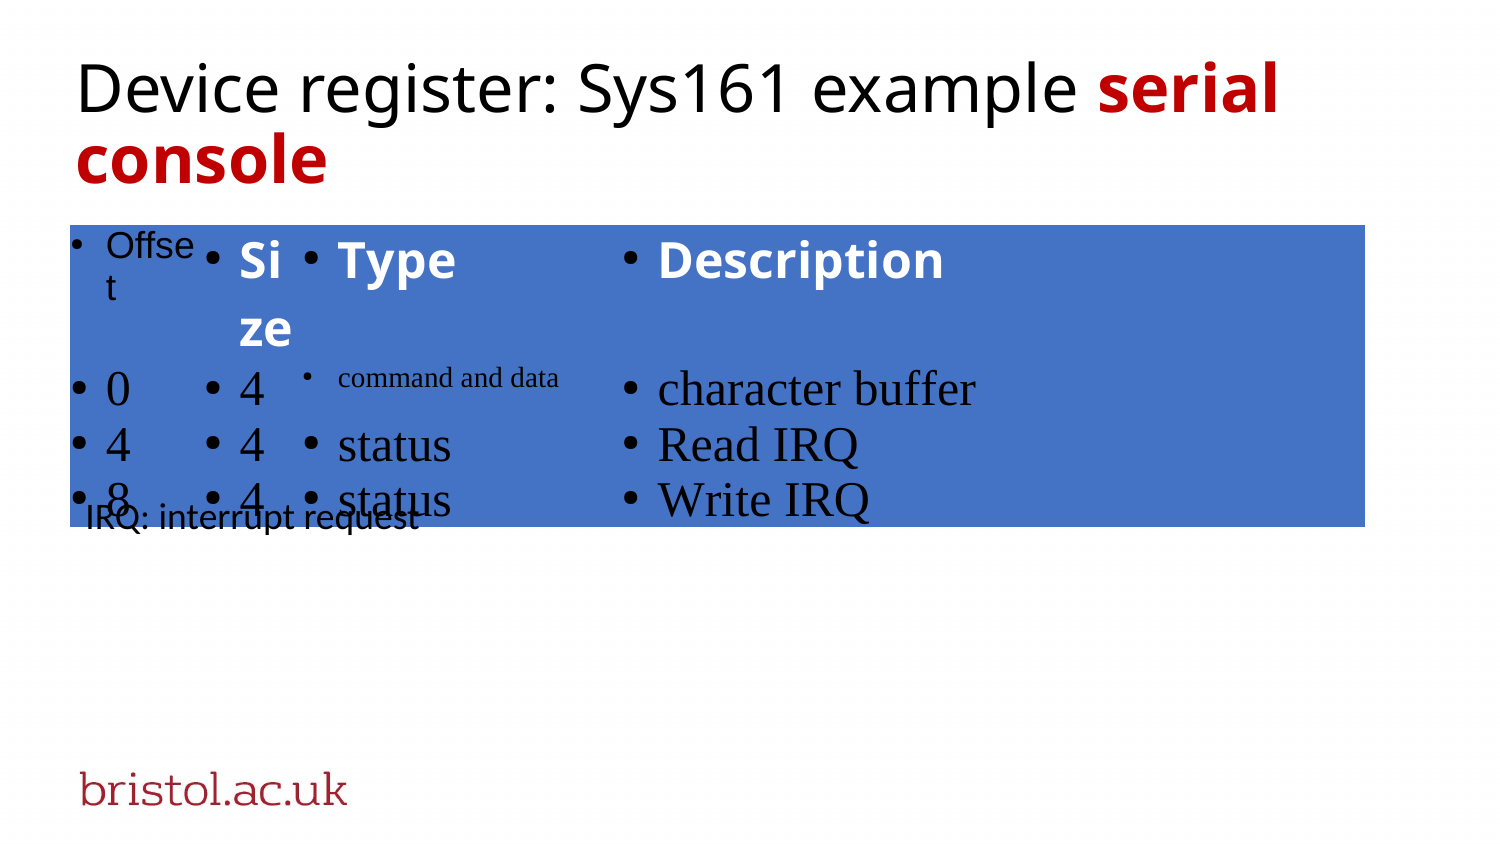

# Device register: Sys161 example serial console
| Offset | Size | Type | Description |
| --- | --- | --- | --- |
| 0 | 4 | command and data | character buffer |
| 4 | 4 | status | Read IRQ |
| 8 | 4 | status | Write IRQ |
IRQ: interrupt request